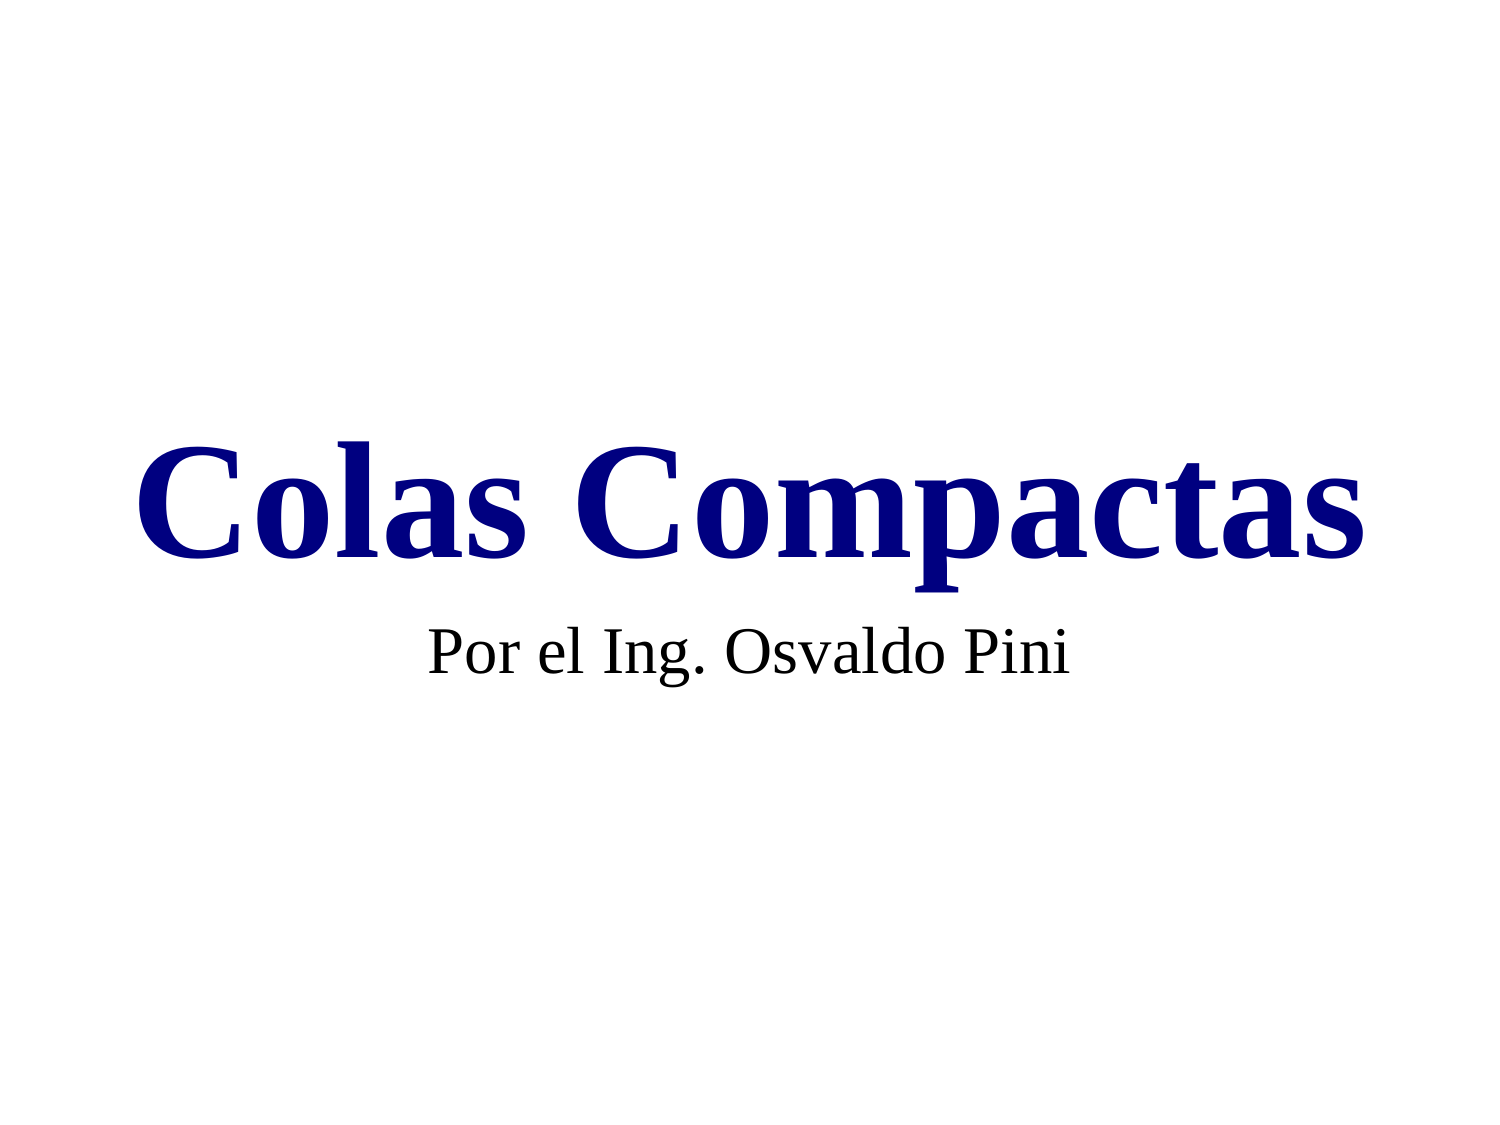

# Colas Compactas
Por el Ing. Osvaldo Pini